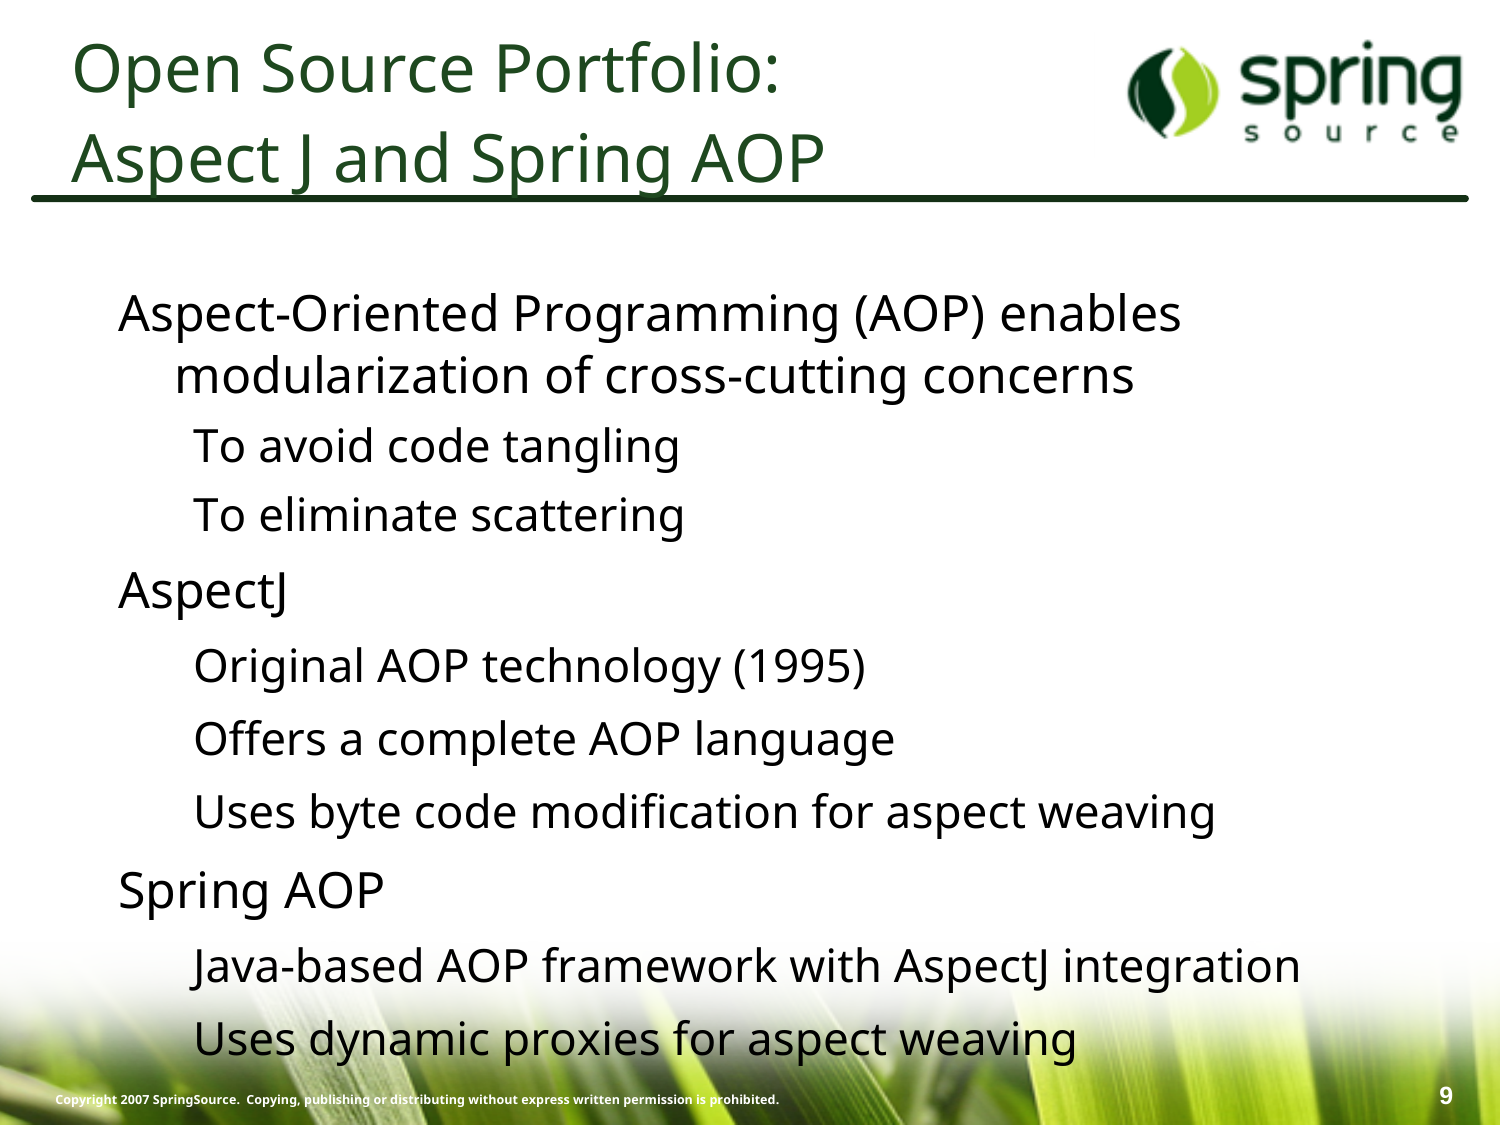

# Open Source Portfolio: Aspect J and Spring AOP
Aspect-Oriented Programming (AOP) enables modularization of cross-cutting concerns
To avoid code tangling
To eliminate scattering
AspectJ
Original AOP technology (1995)
Offers a complete AOP language
Uses byte code modification for aspect weaving
Spring AOP
Java-based AOP framework with AspectJ integration
Uses dynamic proxies for aspect weaving